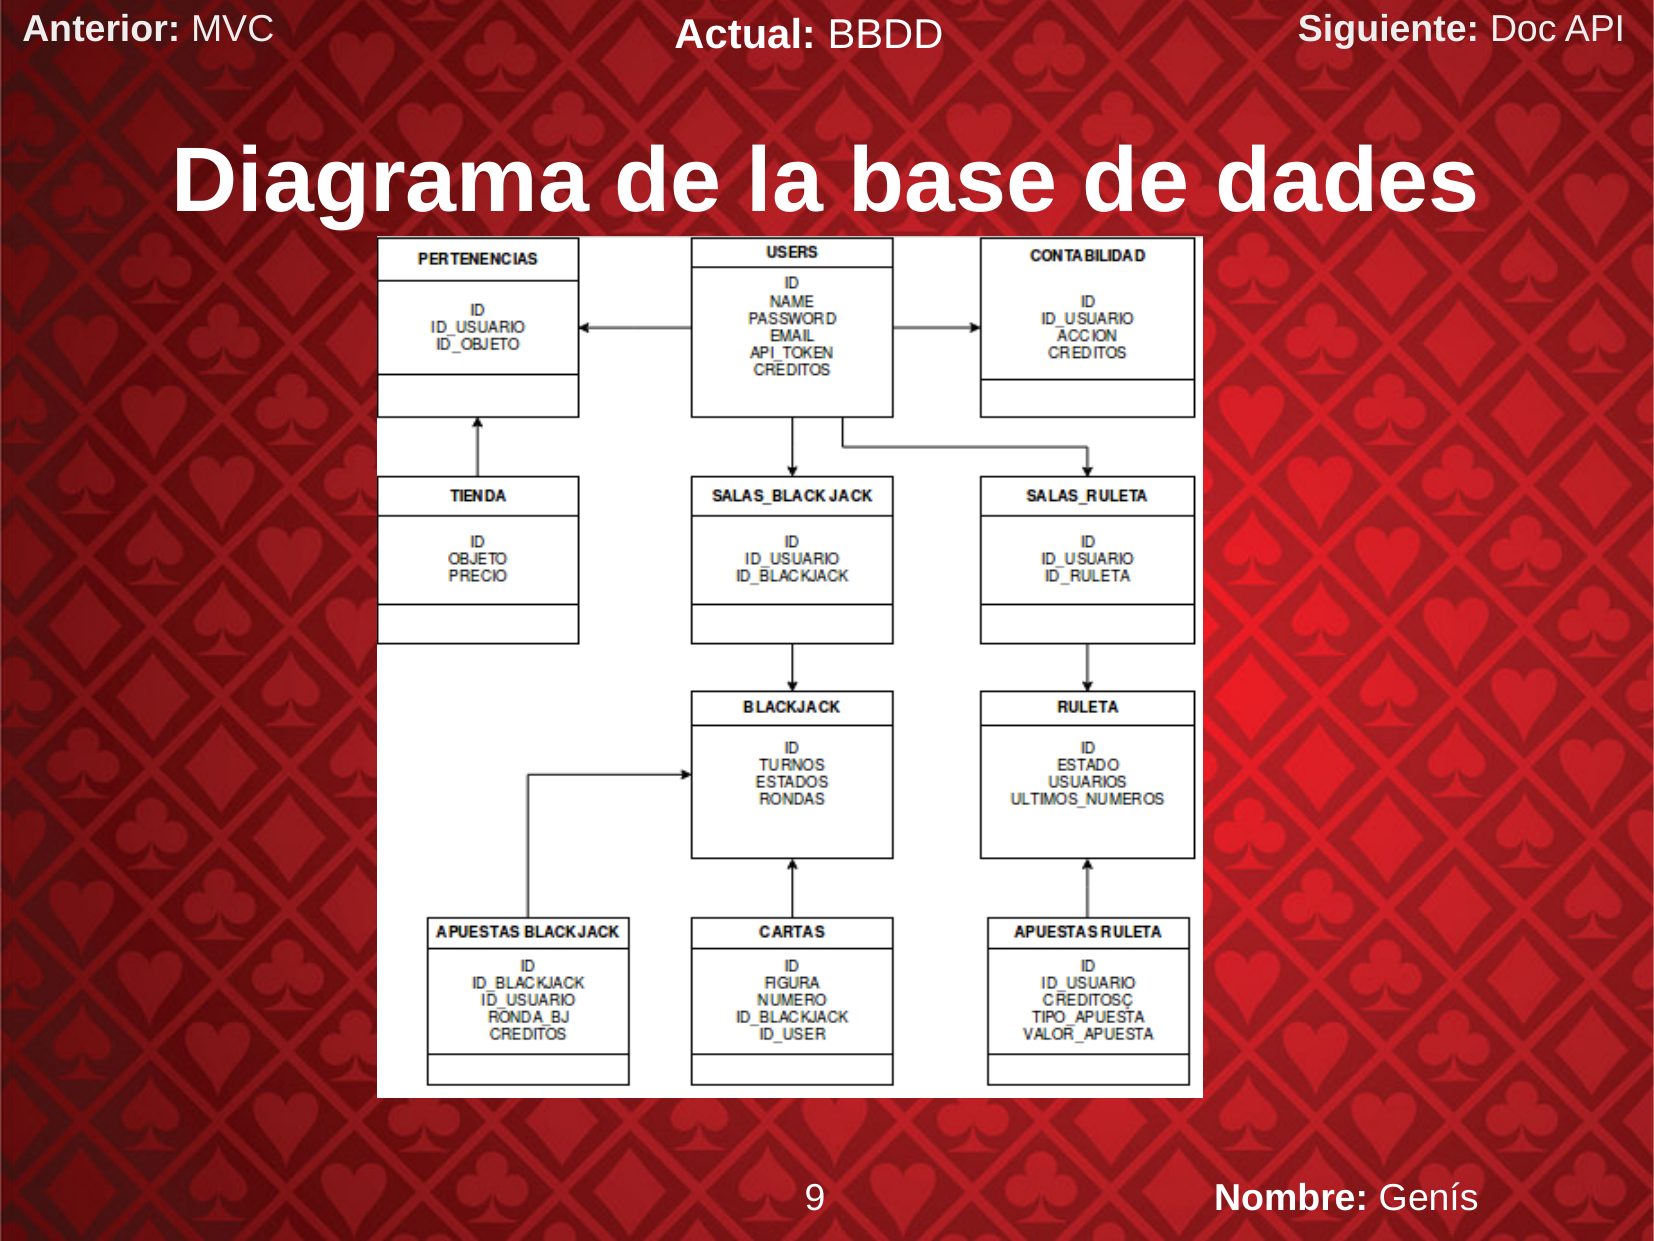

Actual: BBDD
 Anterior: MVC
 Siguiente: Doc API
# Diagrama de la base de dades
9
Nombre: Genís